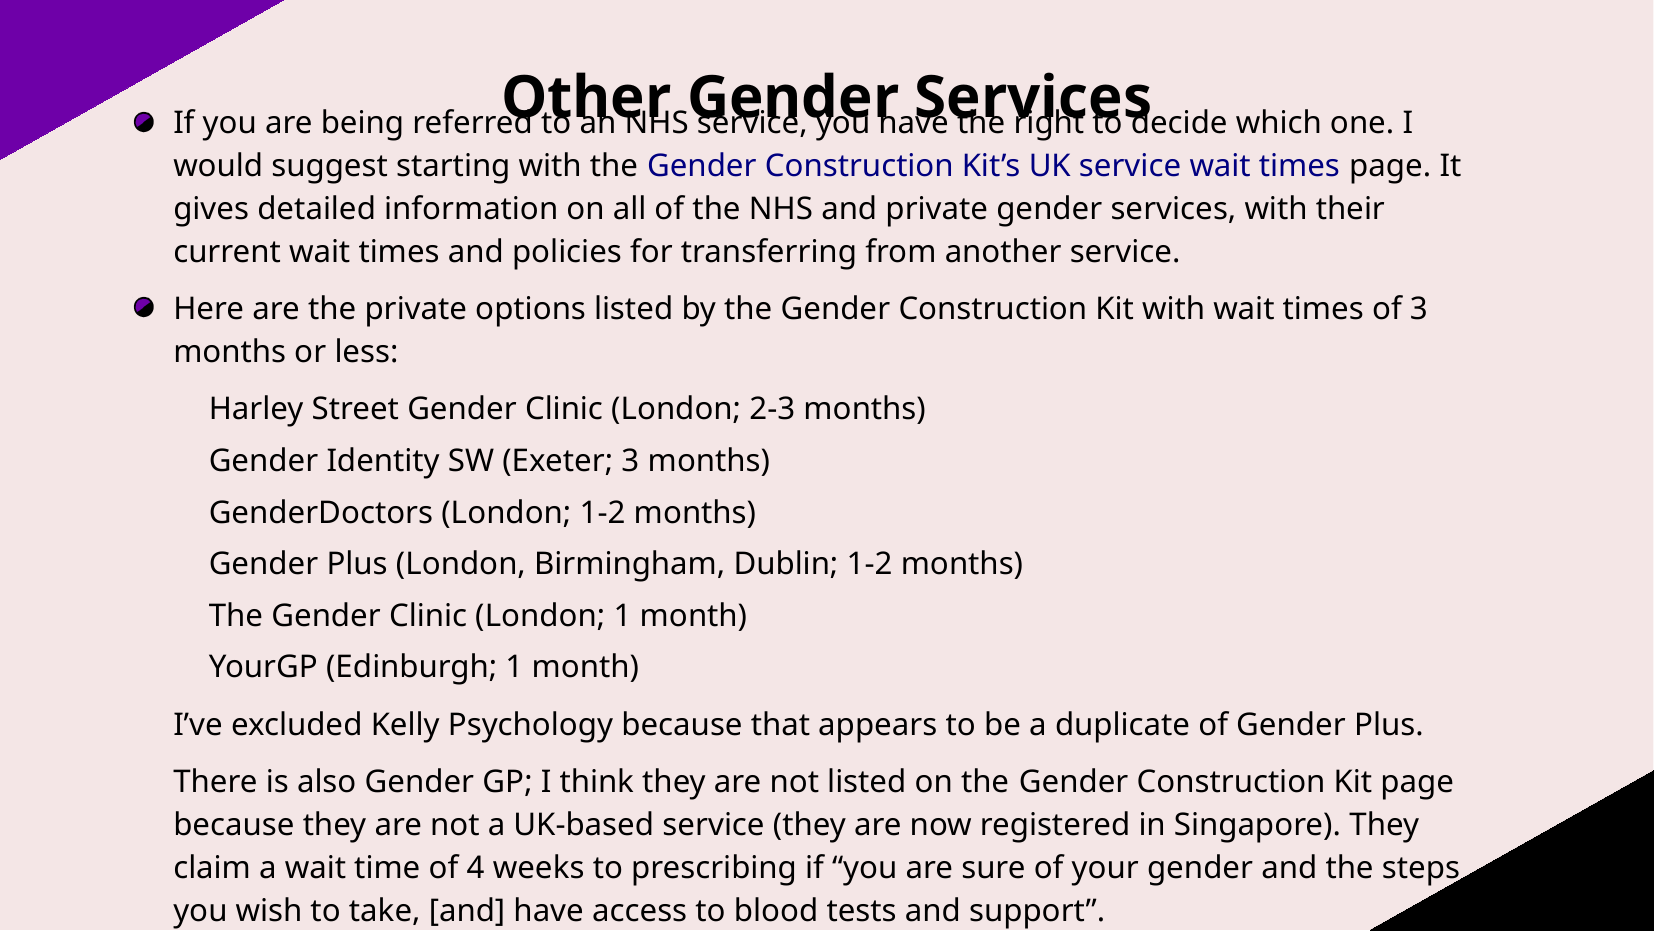

# Other Gender Services
If you are being referred to an NHS service, you have the right to decide which one. I would suggest starting with the Gender Construction Kit’s UK service wait times page. It gives detailed information on all of the NHS and private gender services, with their current wait times and policies for transferring from another service.
Here are the private options listed by the Gender Construction Kit with wait times of 3 months or less:
Harley Street Gender Clinic (London; 2-3 months)
Gender Identity SW (Exeter; 3 months)
GenderDoctors (London; 1-2 months)
Gender Plus (London, Birmingham, Dublin; 1-2 months)
The Gender Clinic (London; 1 month)
YourGP (Edinburgh; 1 month)
I’ve excluded Kelly Psychology because that appears to be a duplicate of Gender Plus.
There is also Gender GP; I think they are not listed on the Gender Construction Kit page because they are not a UK-based service (they are now registered in Singapore). They claim a wait time of 4 weeks to prescribing if “you are sure of your gender and the steps you wish to take, [and] have access to blood tests and support”.